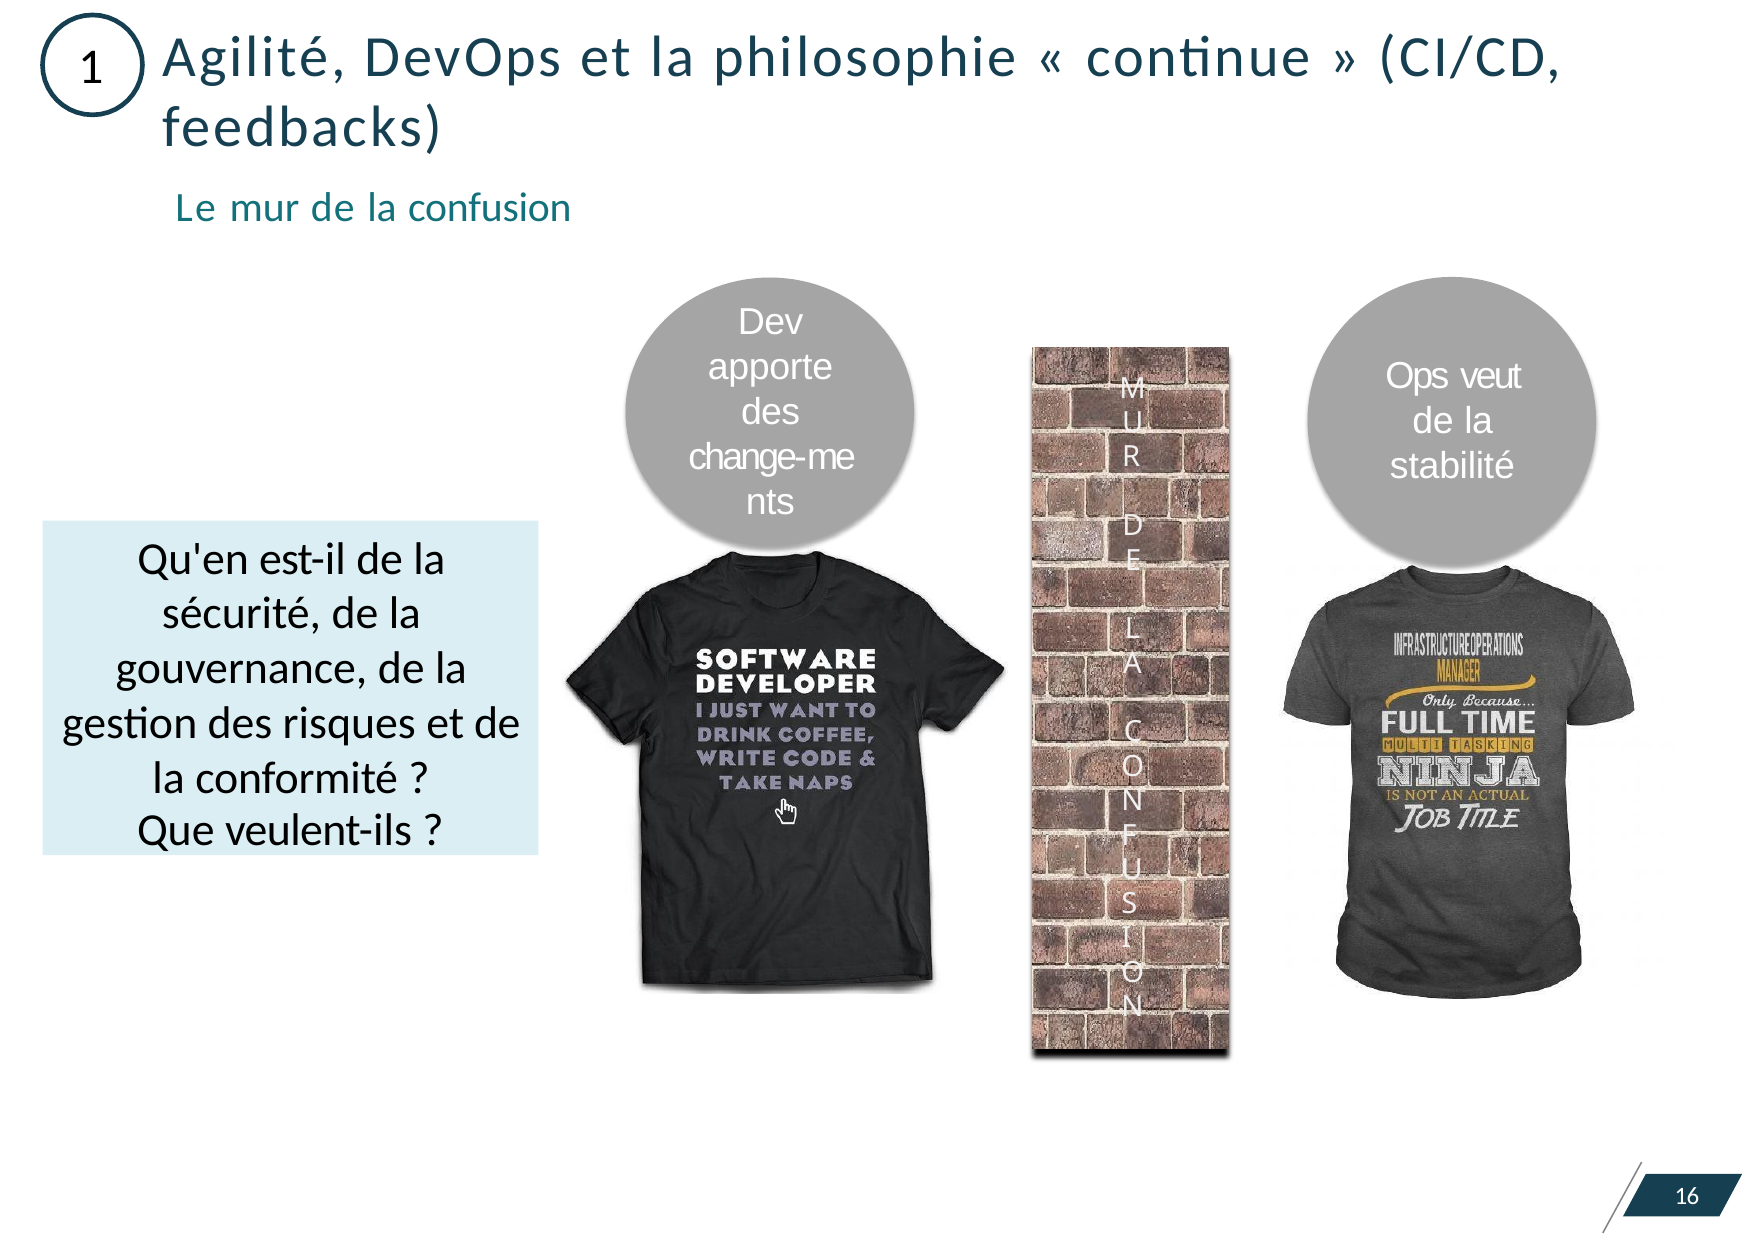

# Agilité, DevOps et la philosophie « continue » (CI/CD, feedbacks)
1
Le mur de la confusion
Dev apporte des change-me nts
Ops veut de la stabilité
M U R
D E
L A
C O N F U S I O N
Qu'en est-il de la sécurité, de la gouvernance, de la gestion des risques et de la conformité ?
Que veulent-ils ?